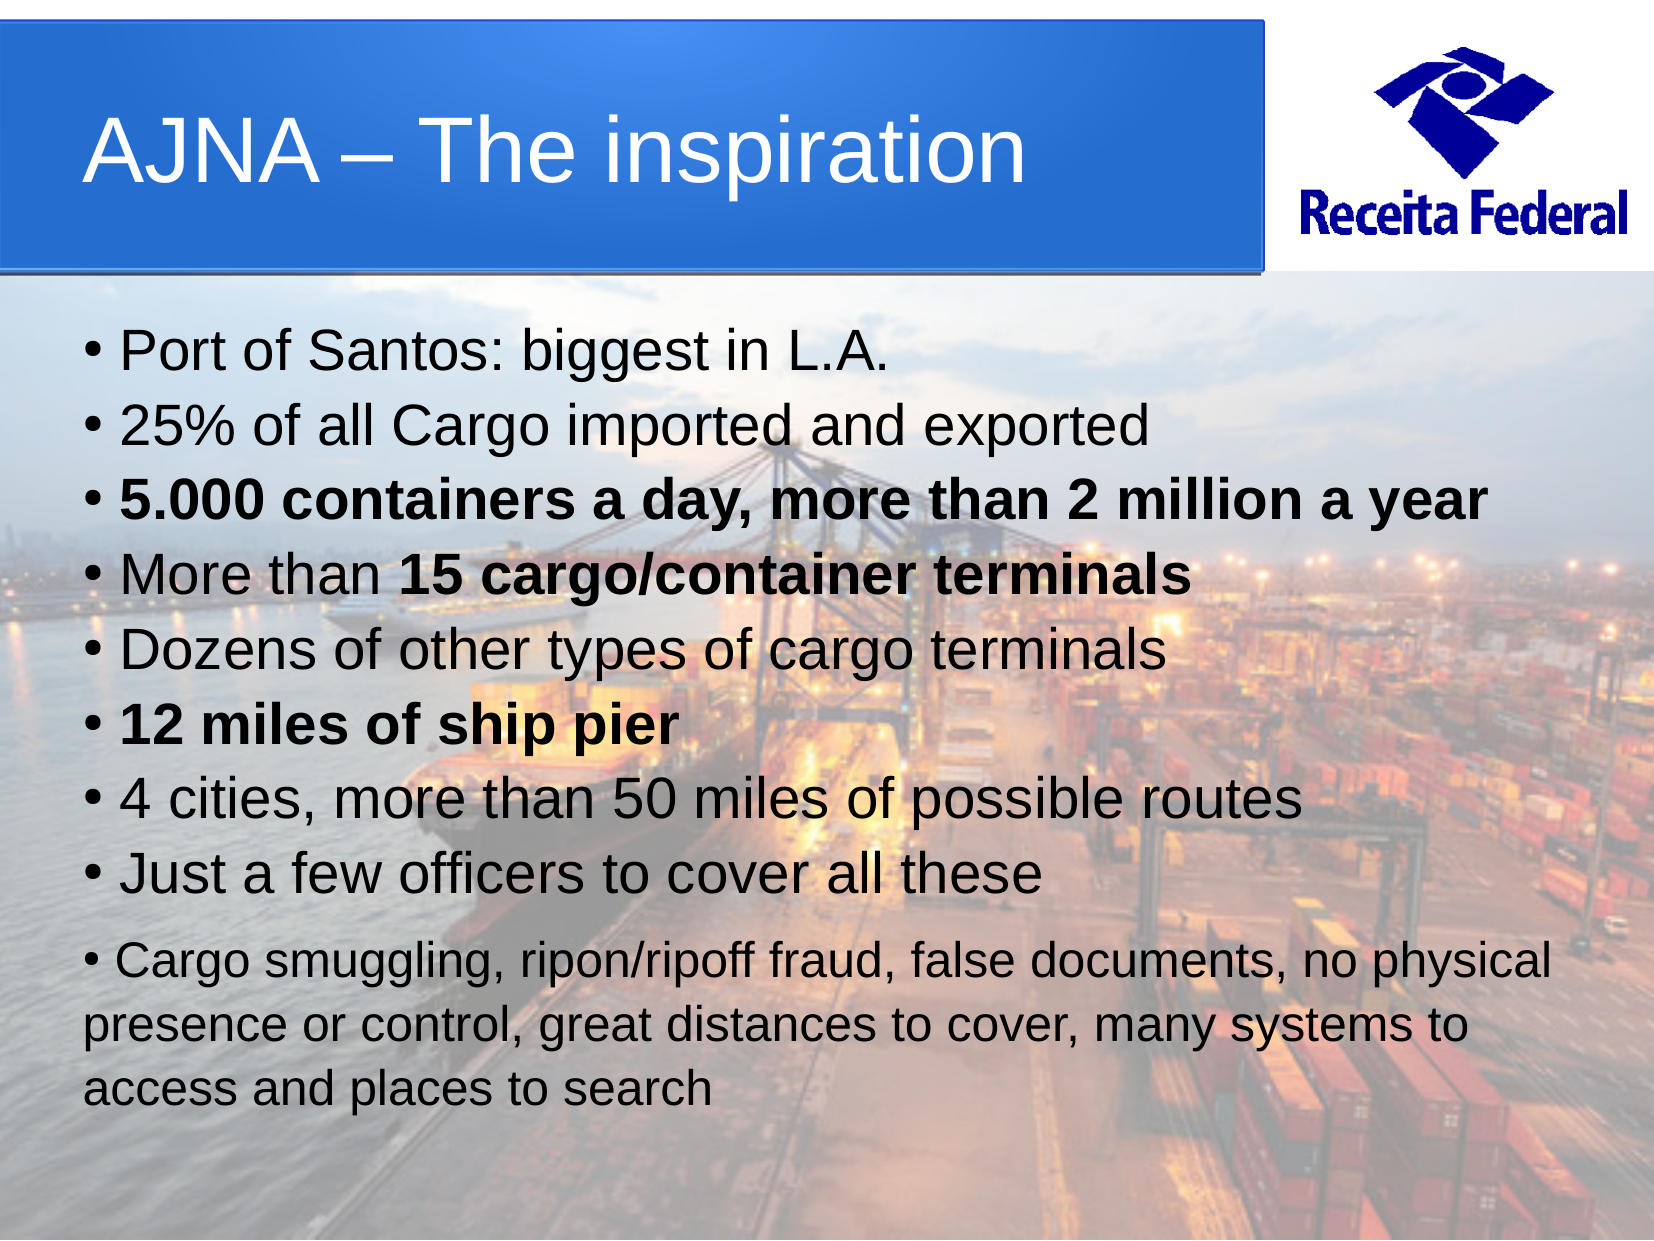

# AJNA – The inspiration
 Port of Santos: biggest in L.A.
 25% of all Cargo imported and exported
 5.000 containers a day, more than 2 million a year
 More than 15 cargo/container terminals
 Dozens of other types of cargo terminals
 12 miles of ship pier
 4 cities, more than 50 miles of possible routes
 Just a few officers to cover all these
 Cargo smuggling, ripon/ripoff fraud, false documents, no physical presence or control, great distances to cover, many systems to access and places to search